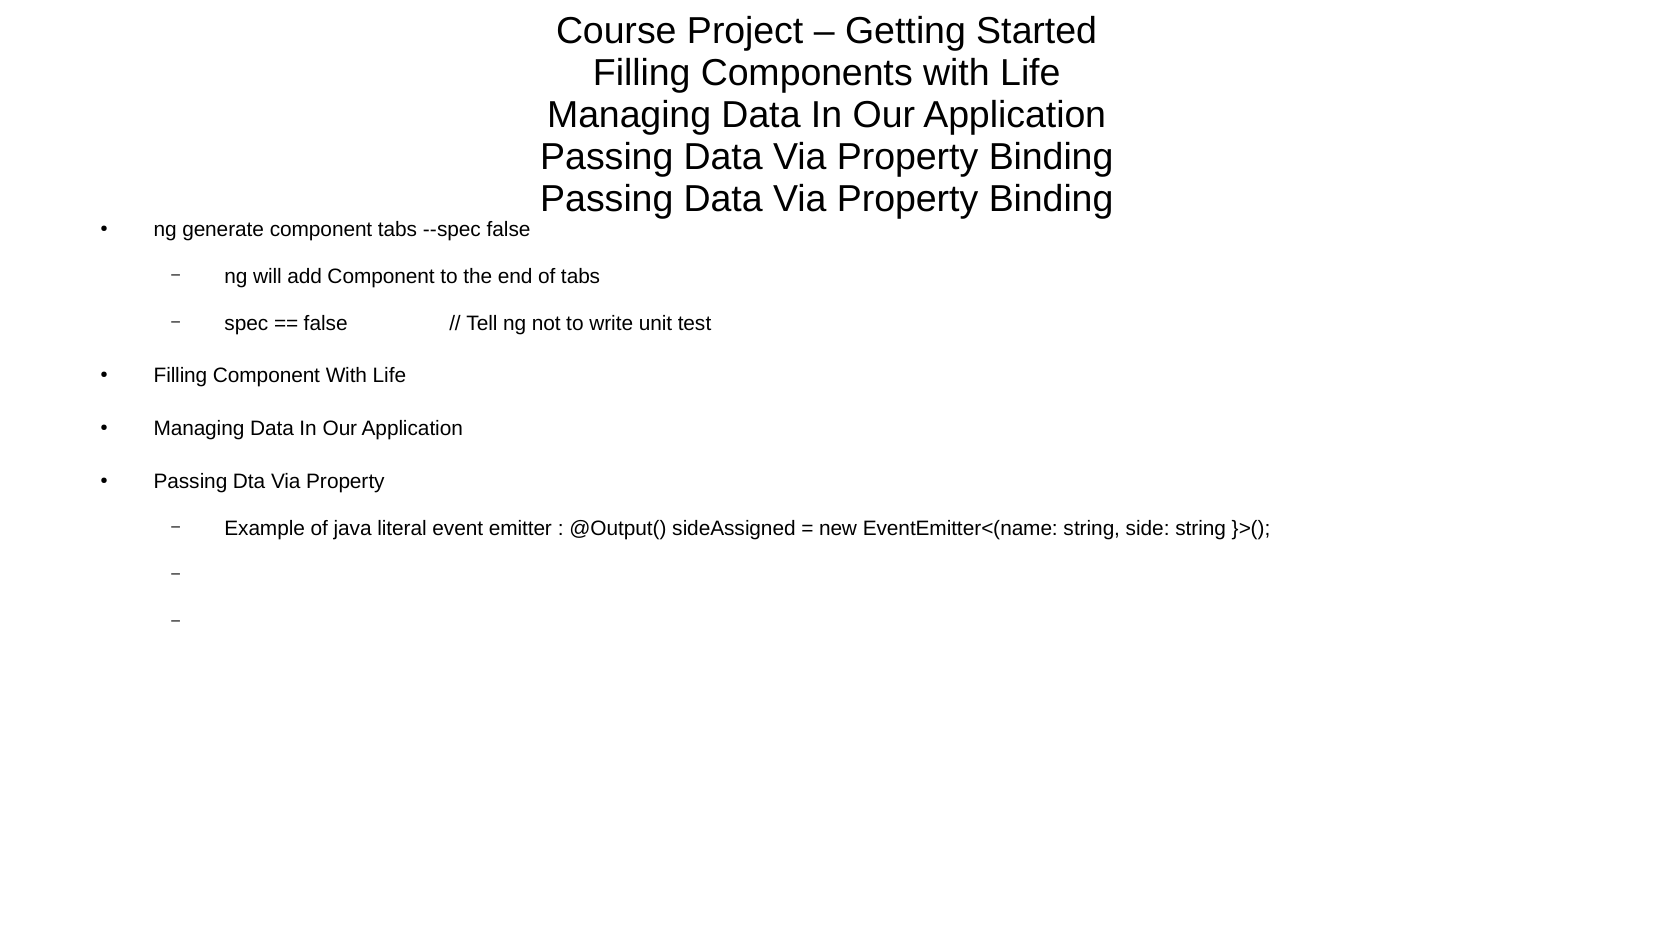

# Course Project – Getting Started Filling Components with Life Managing Data In Our Application Passing Data Via Property Binding Passing Data Via Property Binding
ng generate component tabs --spec false
ng will add Component to the end of tabs
spec == false		// Tell ng not to write unit test
Filling Component With Life
Managing Data In Our Application
Passing Dta Via Property
Example of java literal event emitter : @Output() sideAssigned = new EventEmitter<(name: string, side: string }>();